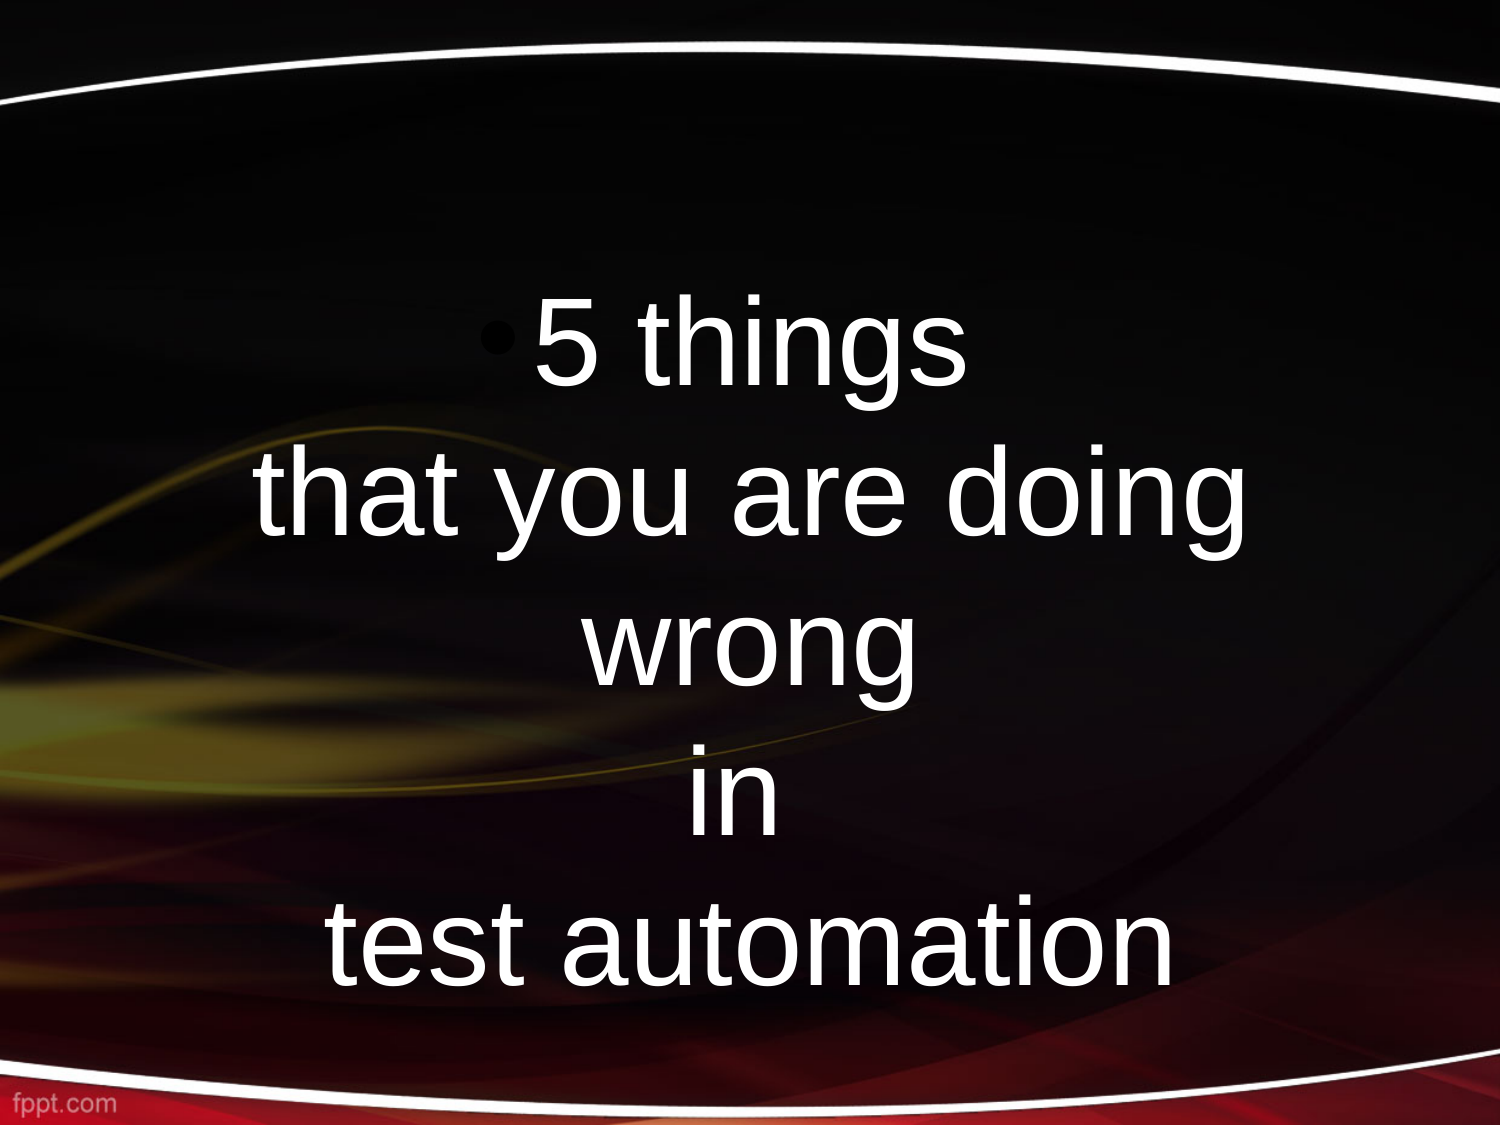

# 5 things that you are doing wrong in test automation